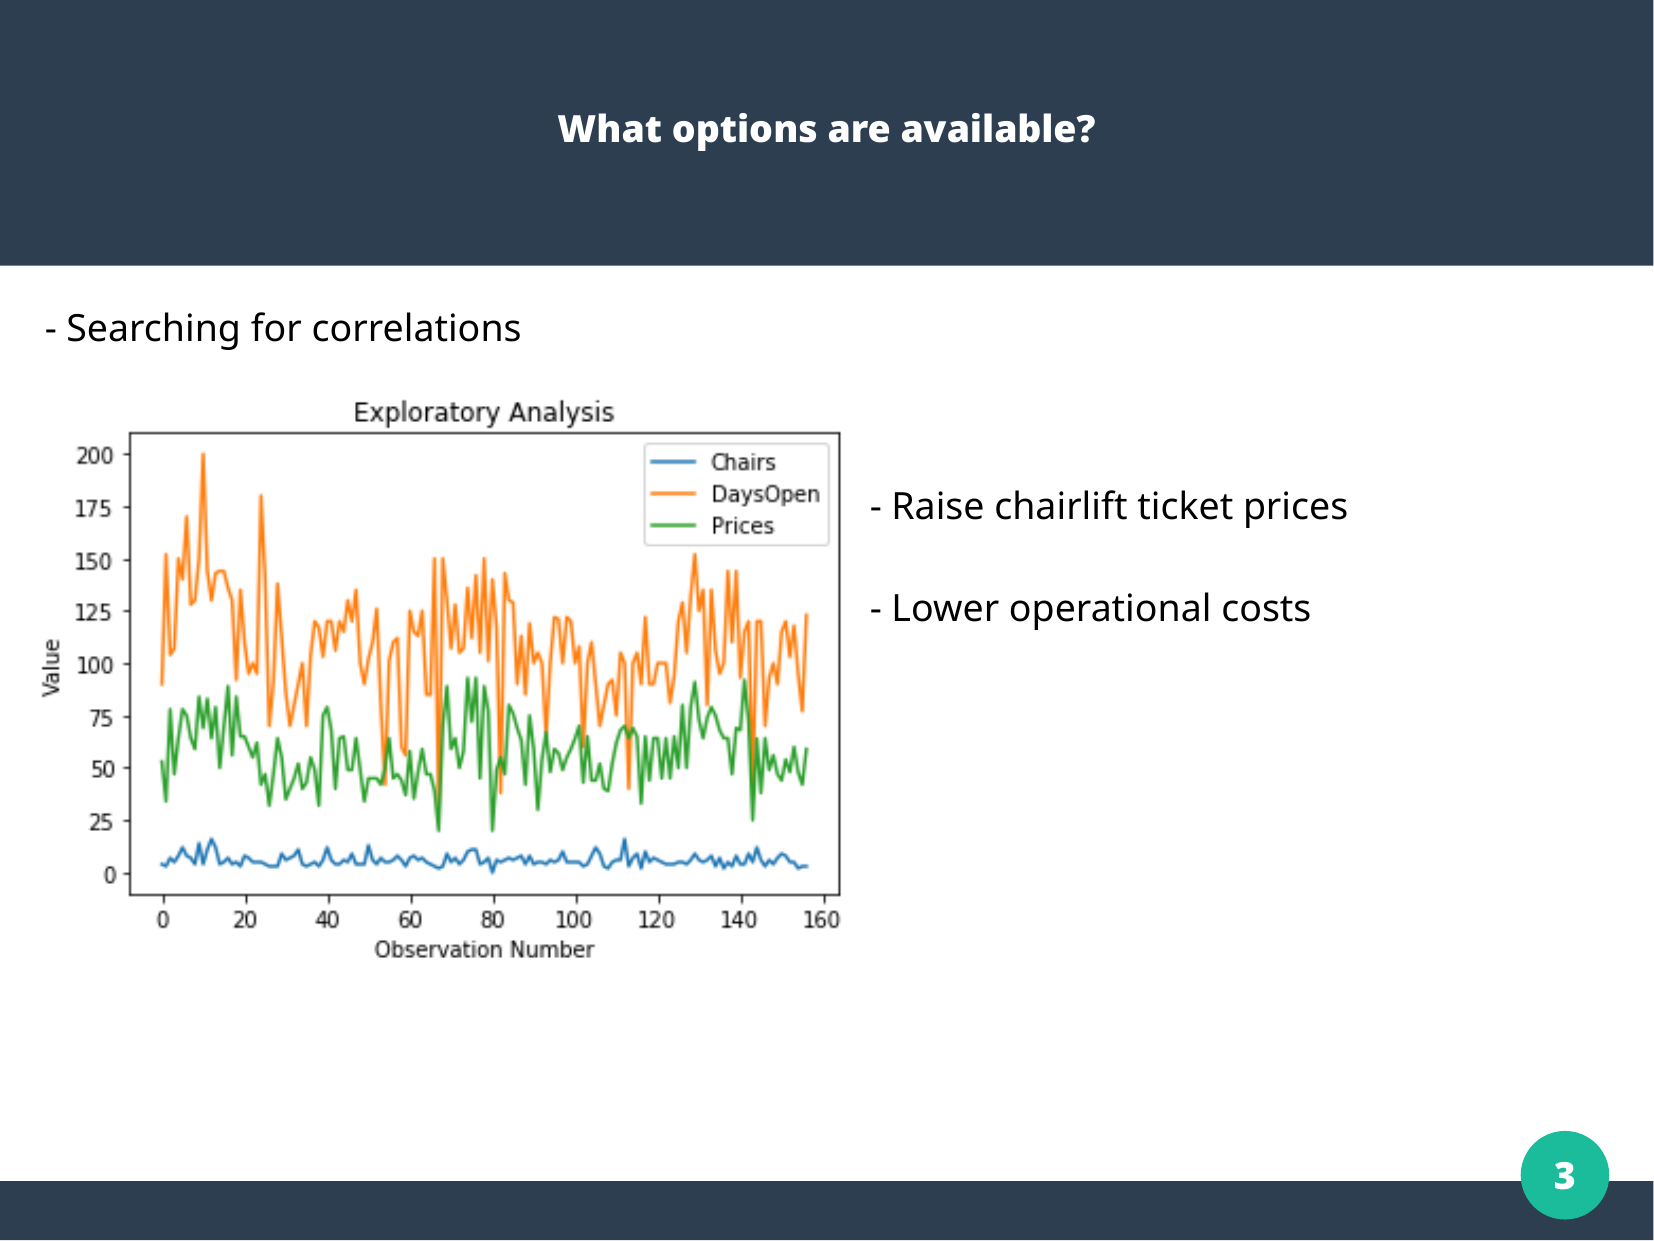

# What options are available?
- Searching for correlations
- Raise chairlift ticket prices
- Lower operational costs
3